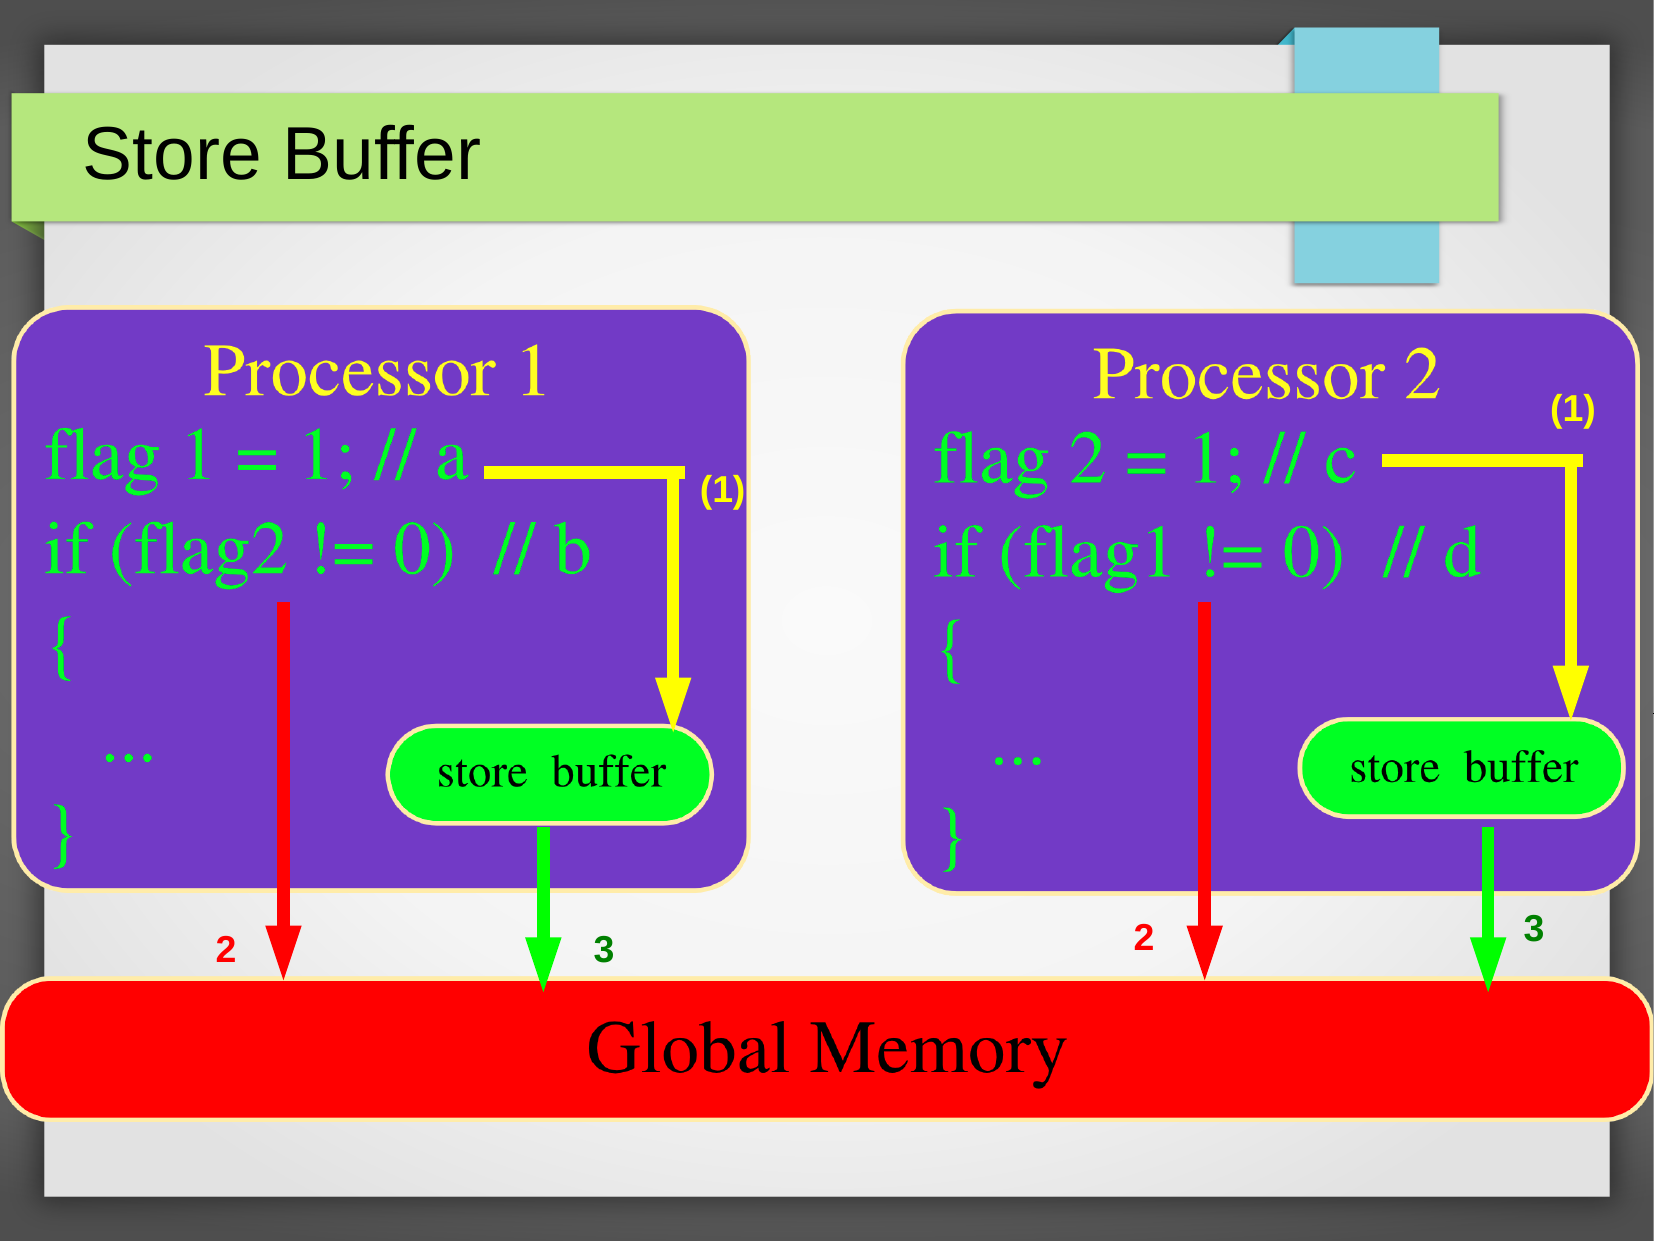

# Store Buffer
(1)
(1)
3
2
2
3